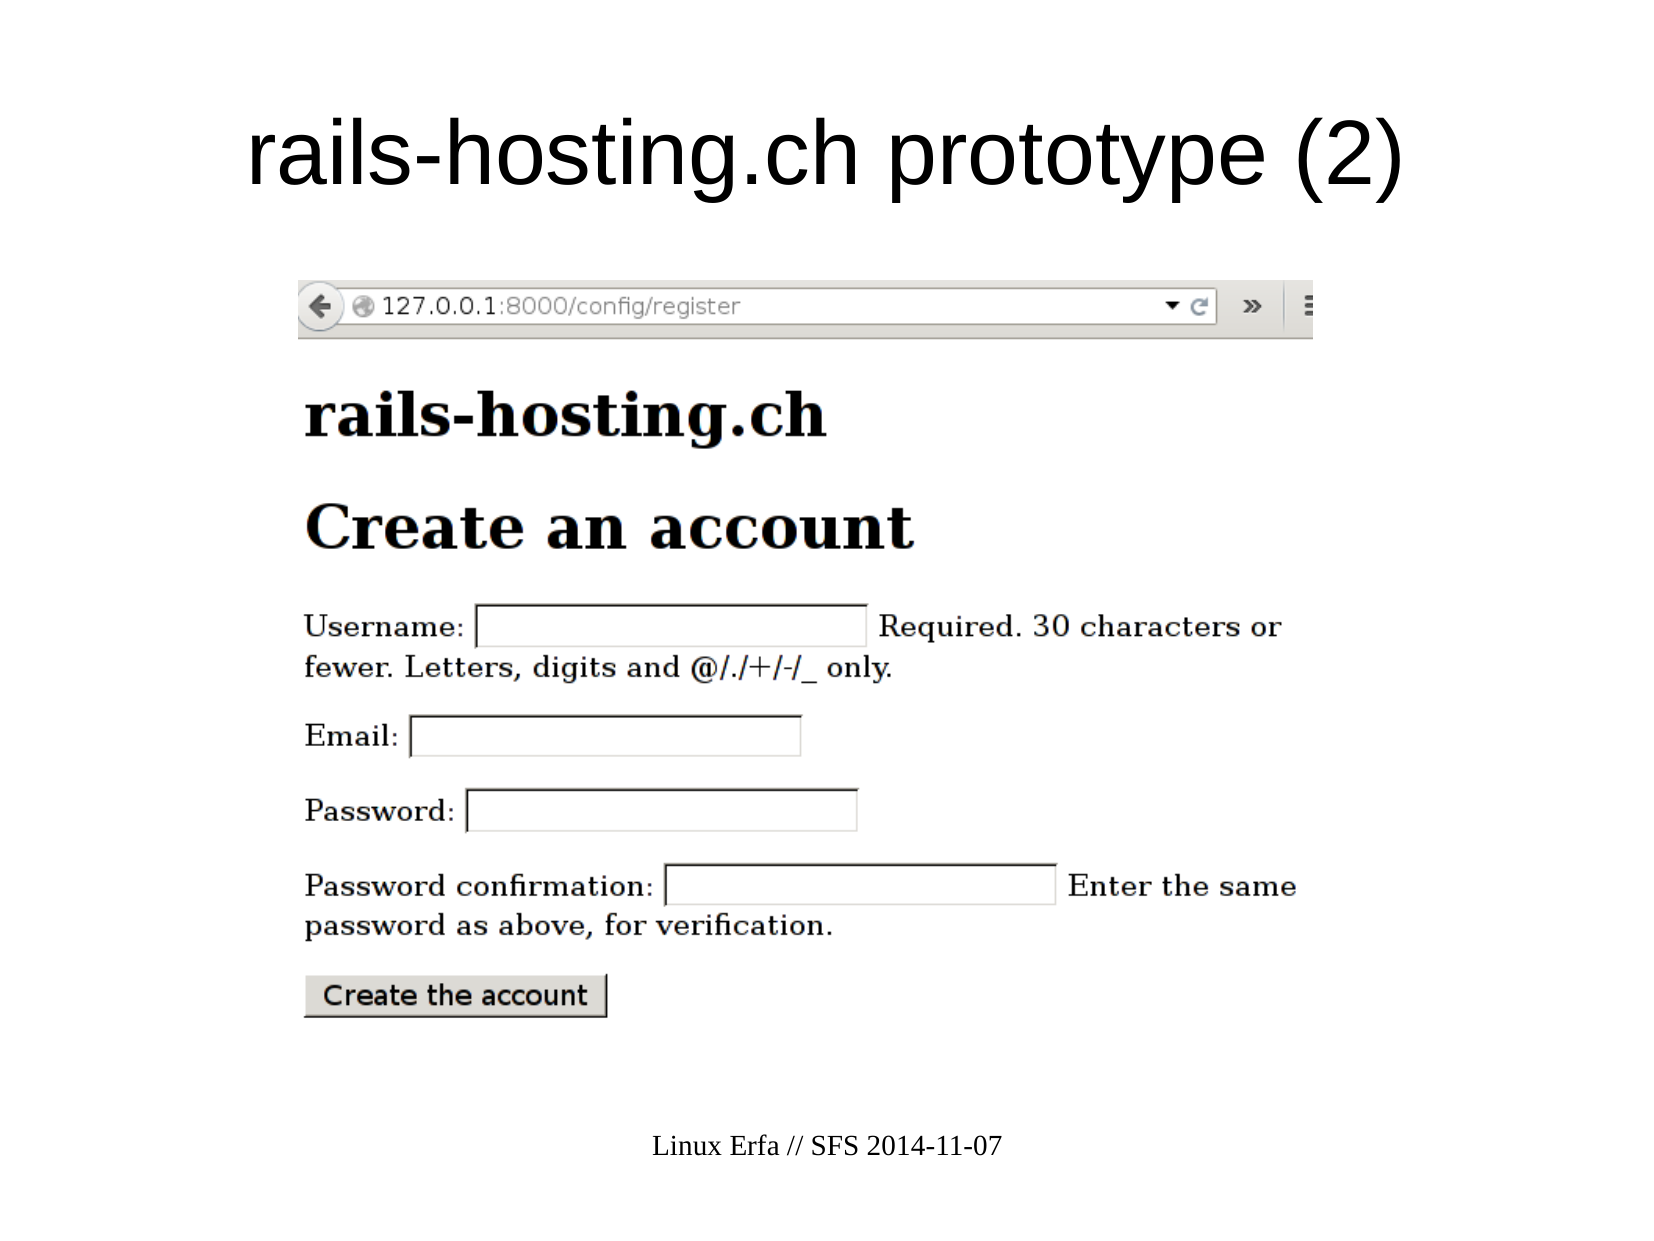

# rails-hosting.ch prototype (2)
Linux Erfa // SFS 2014-11-07